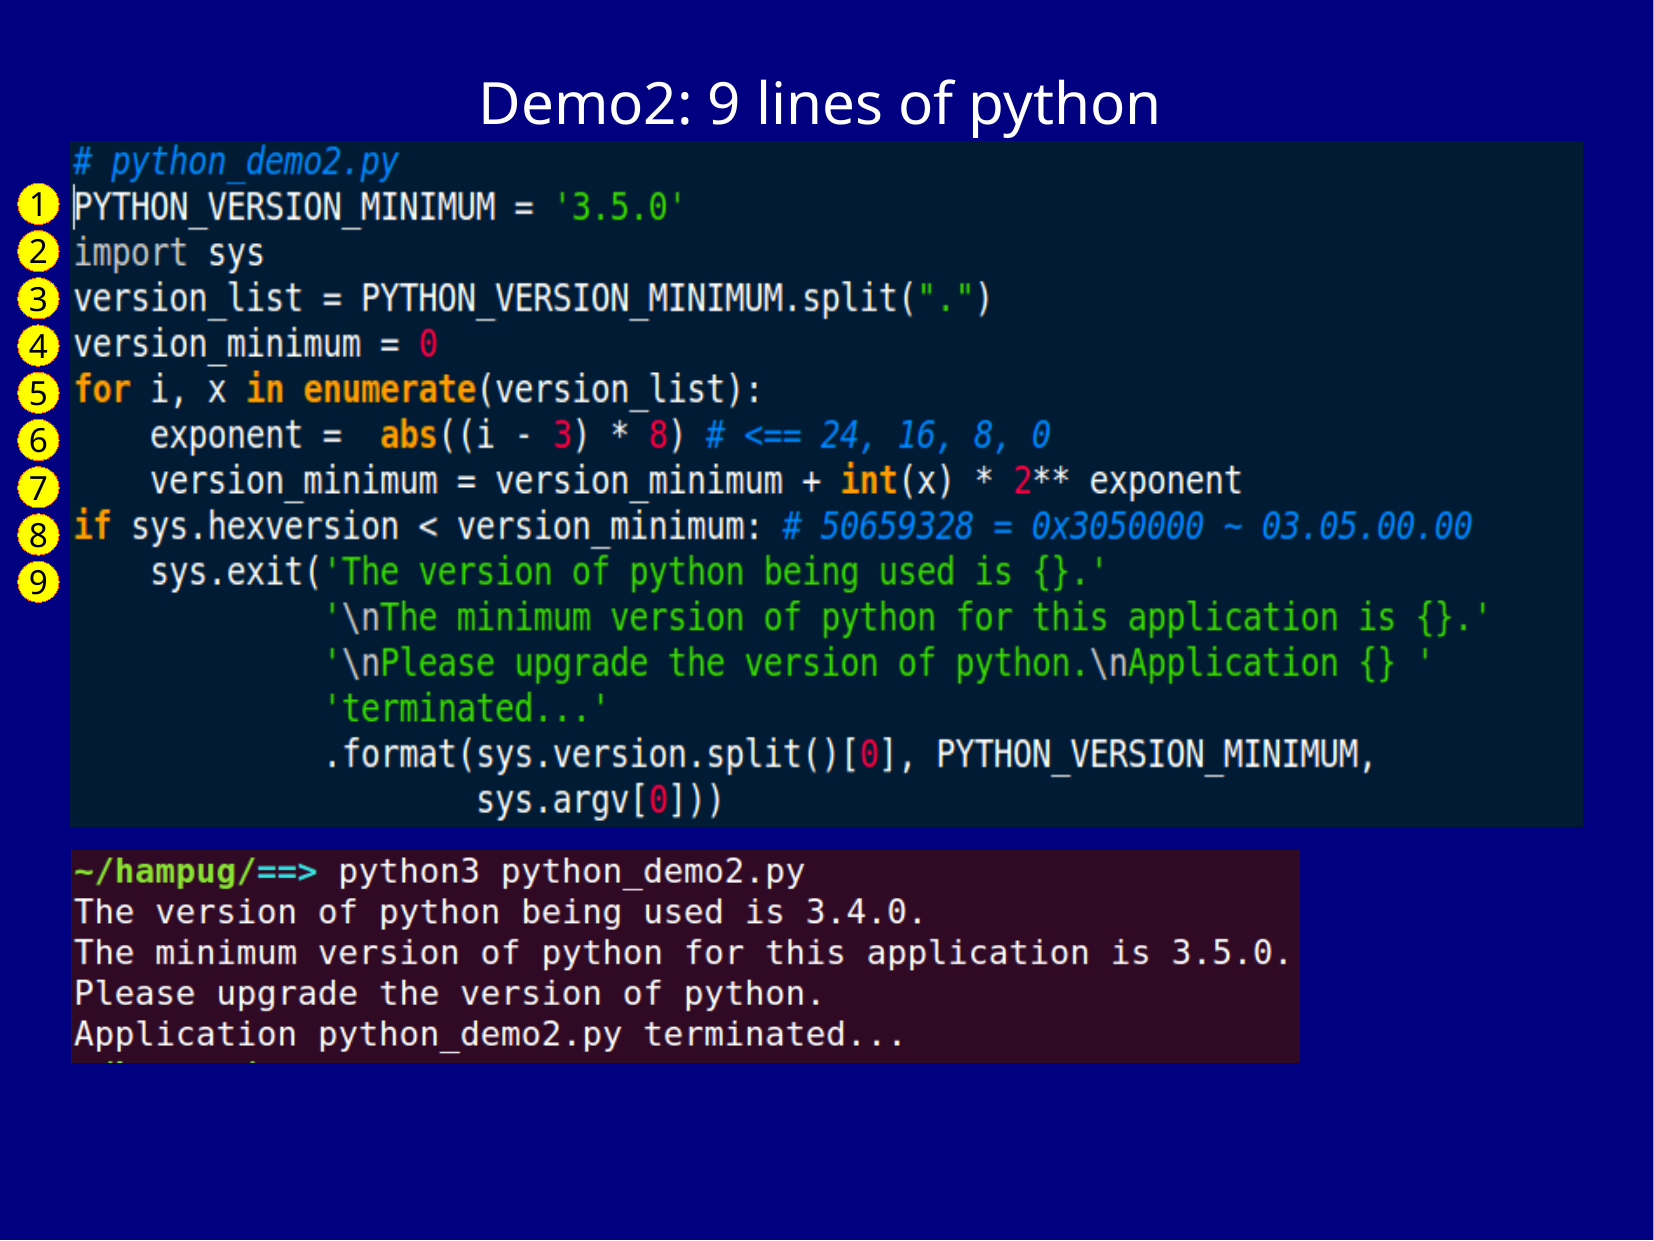

# Demo2: 9 lines of python
1
2
3
4
5
6
7
8
9